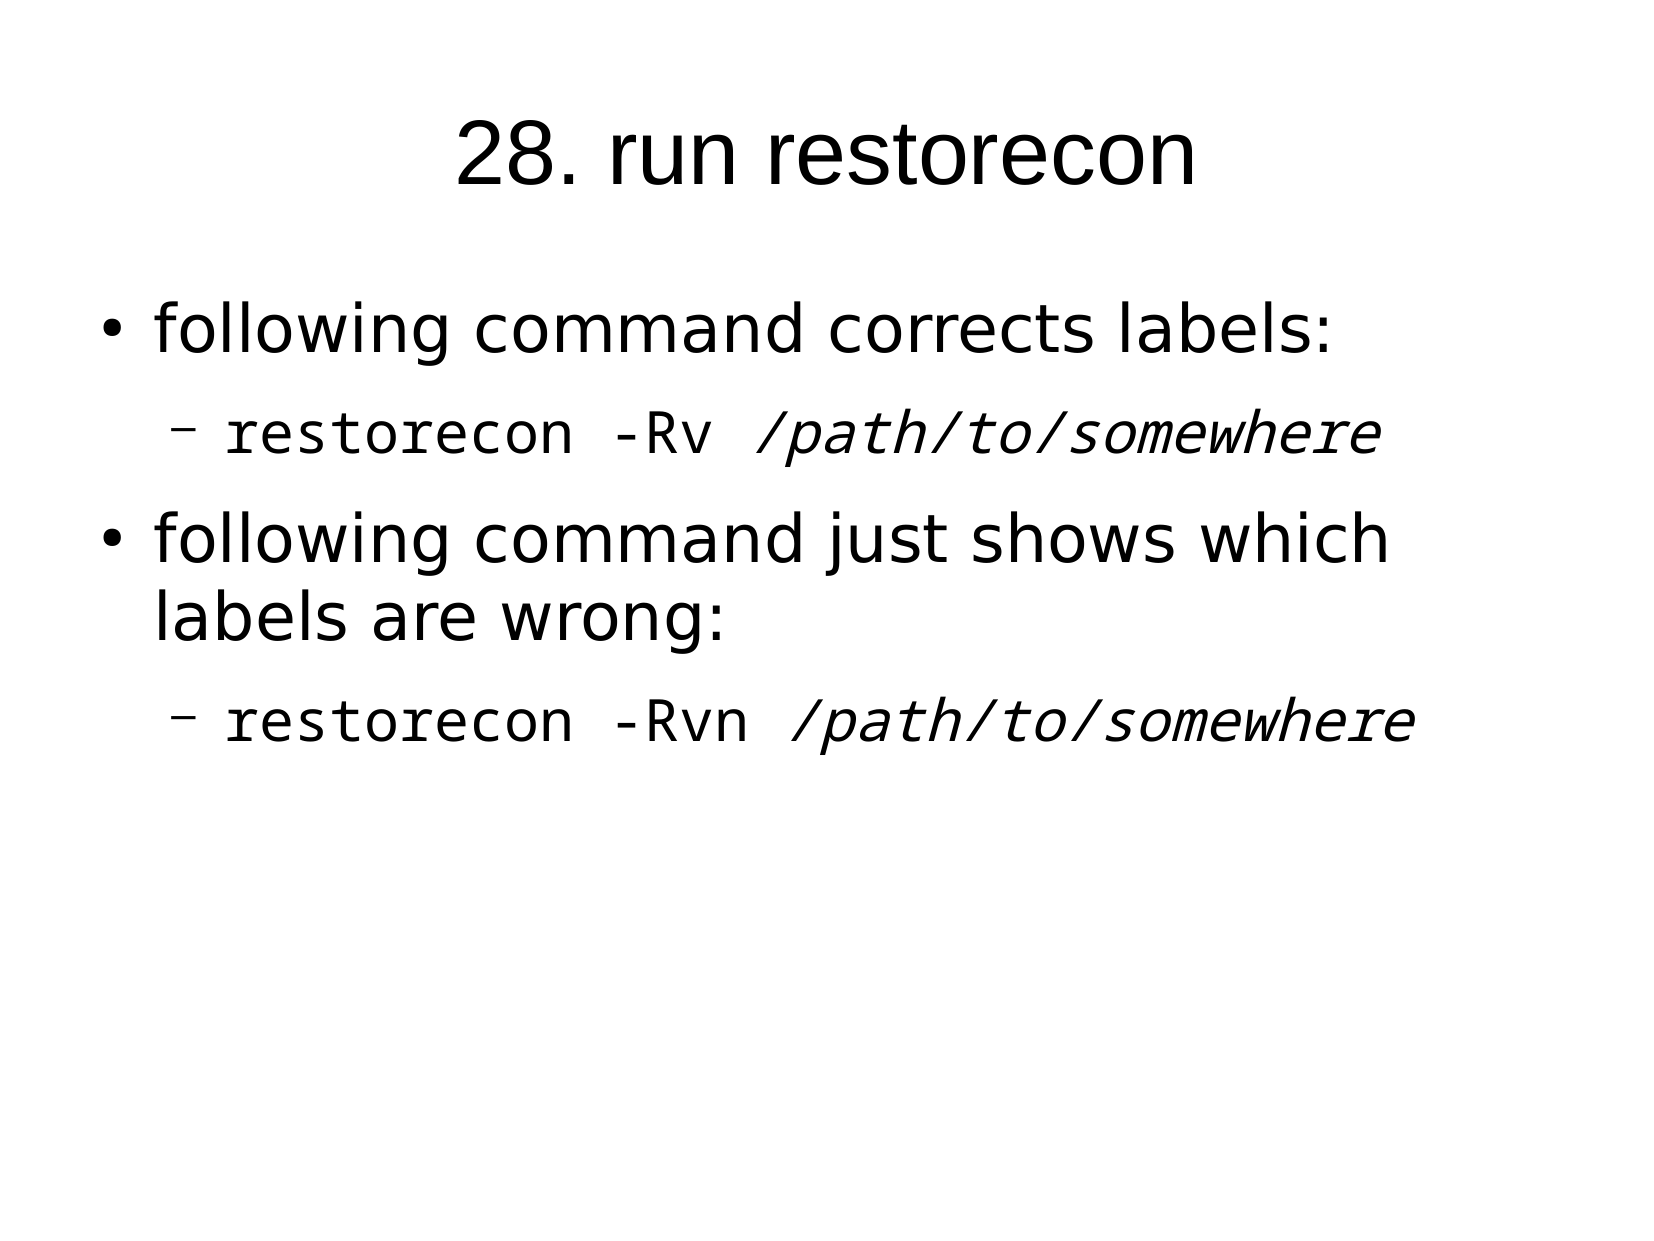

# 28. run restorecon
following command corrects labels:
restorecon -Rv /path/to/somewhere
following command just shows which labels are wrong:
restorecon -Rvn /path/to/somewhere